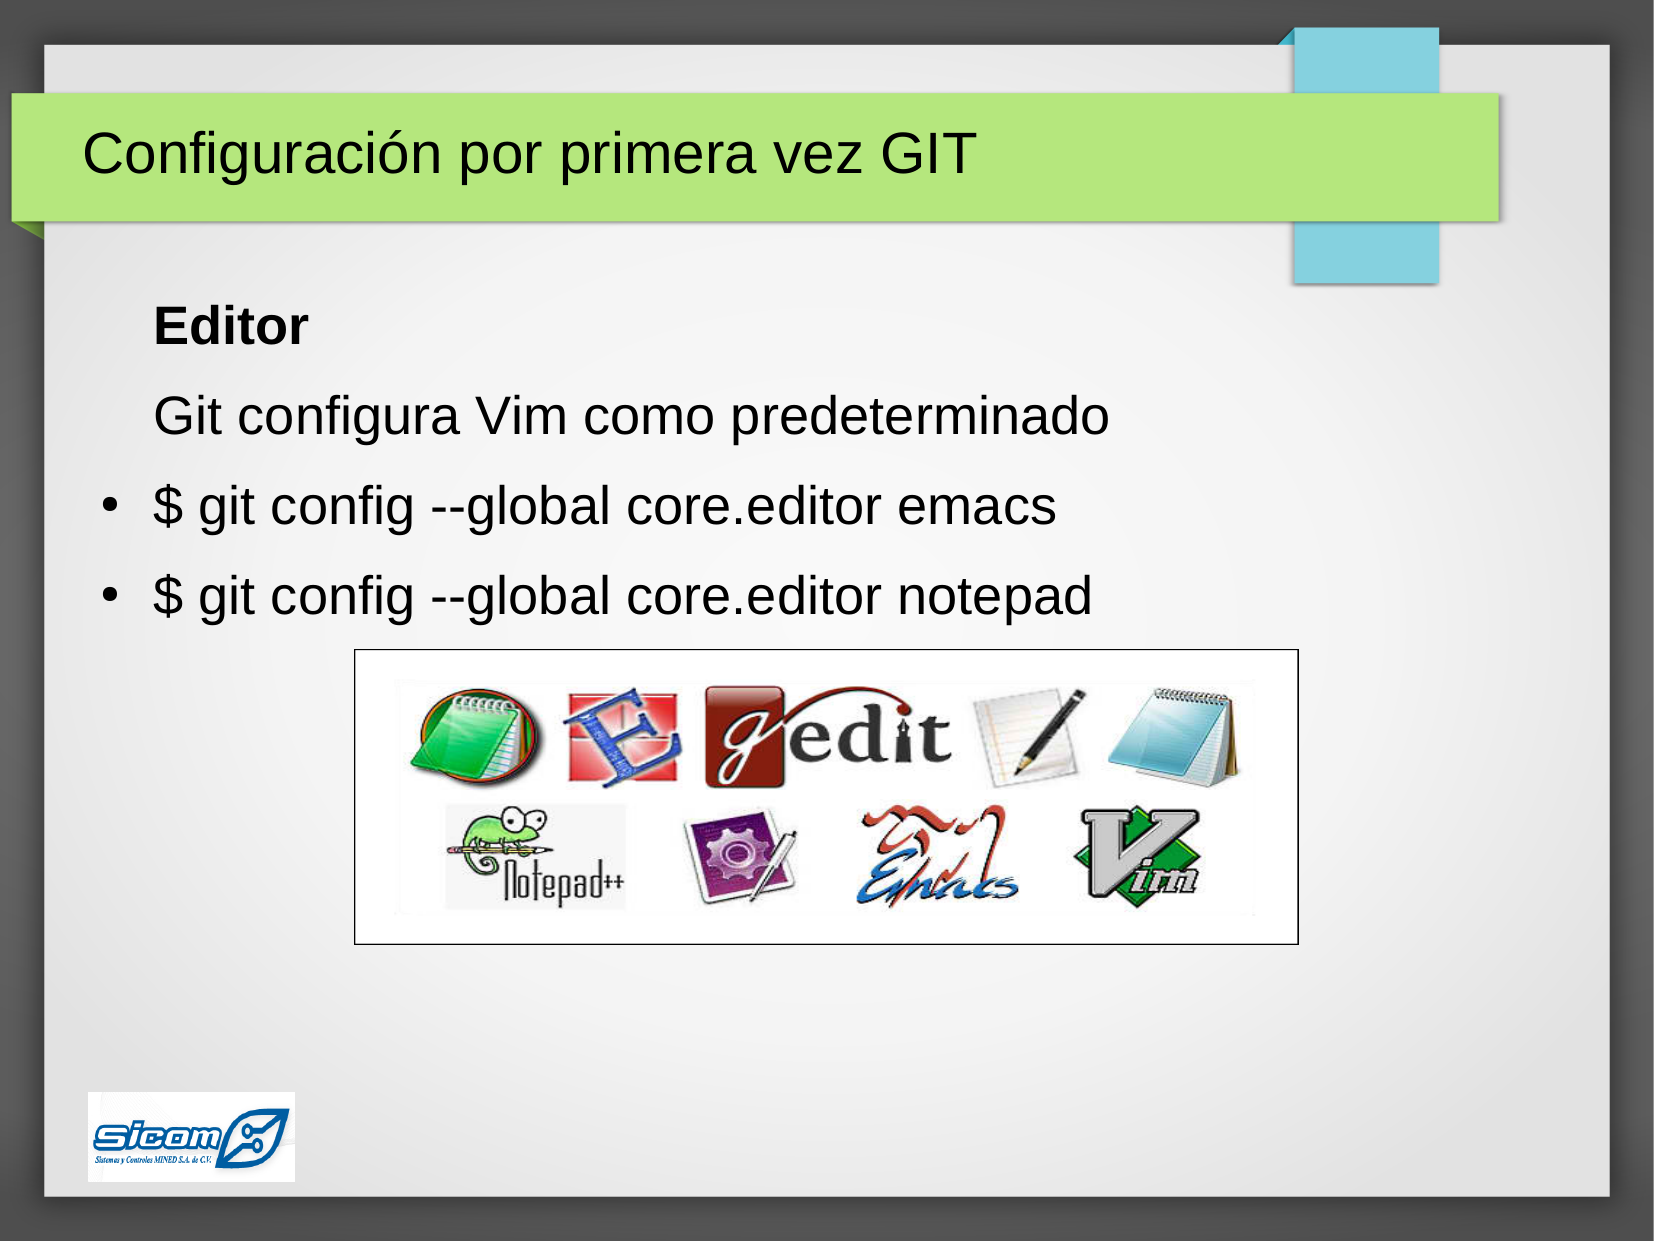

# Configuración por primera vez GIT
Editor
Git configura Vim como predeterminado
$ git config --global core.editor emacs
$ git config --global core.editor notepad